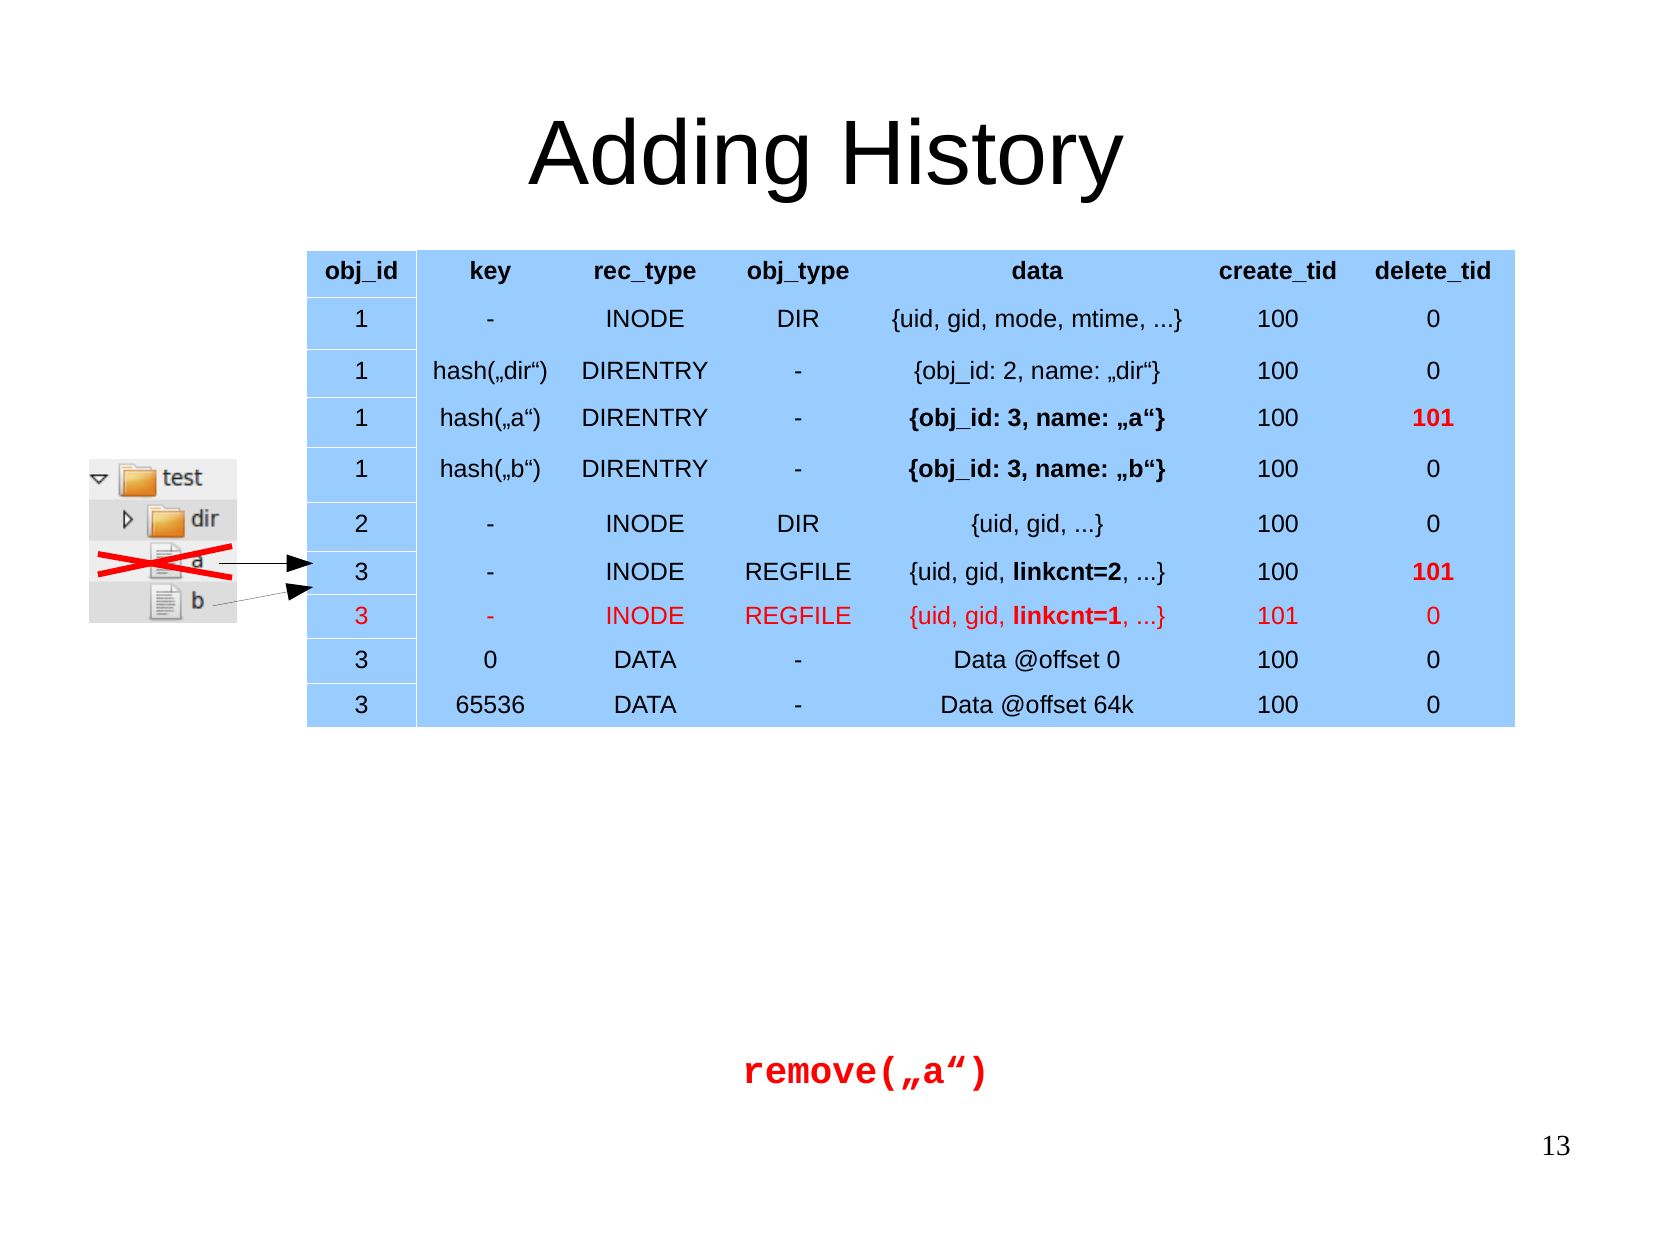

# Adding History
| obj\_id | key | rec\_type | obj\_type | data | create\_tid | delete\_tid |
| --- | --- | --- | --- | --- | --- | --- |
| 1 | - | INODE | DIR | {uid, gid, mode, mtime, ...} | 100 | 0 |
| 1 | hash(„dir“) | DIRENTRY | - | {obj\_id: 2, name: „dir“} | 100 | 0 |
| 1 | hash(„a“) | DIRENTRY | - | {obj\_id: 3, name: „a“} | 100 | 101 |
| 1 | hash(„b“) | DIRENTRY | - | {obj\_id: 3, name: „b“} | 100 | 0 |
| 2 | - | INODE | DIR | {uid, gid, ...} | 100 | 0 |
| 3 | - | INODE | REGFILE | {uid, gid, linkcnt=2, ...} | 100 | 101 |
| 3 | - | INODE | REGFILE | {uid, gid, linkcnt=1, ...} | 101 | 0 |
| 3 | 0 | DATA | - | Data @offset 0 | 100 | 0 |
| 3 | 65536 | DATA | - | Data @offset 64k | 100 | 0 |
remove(„a“)
13